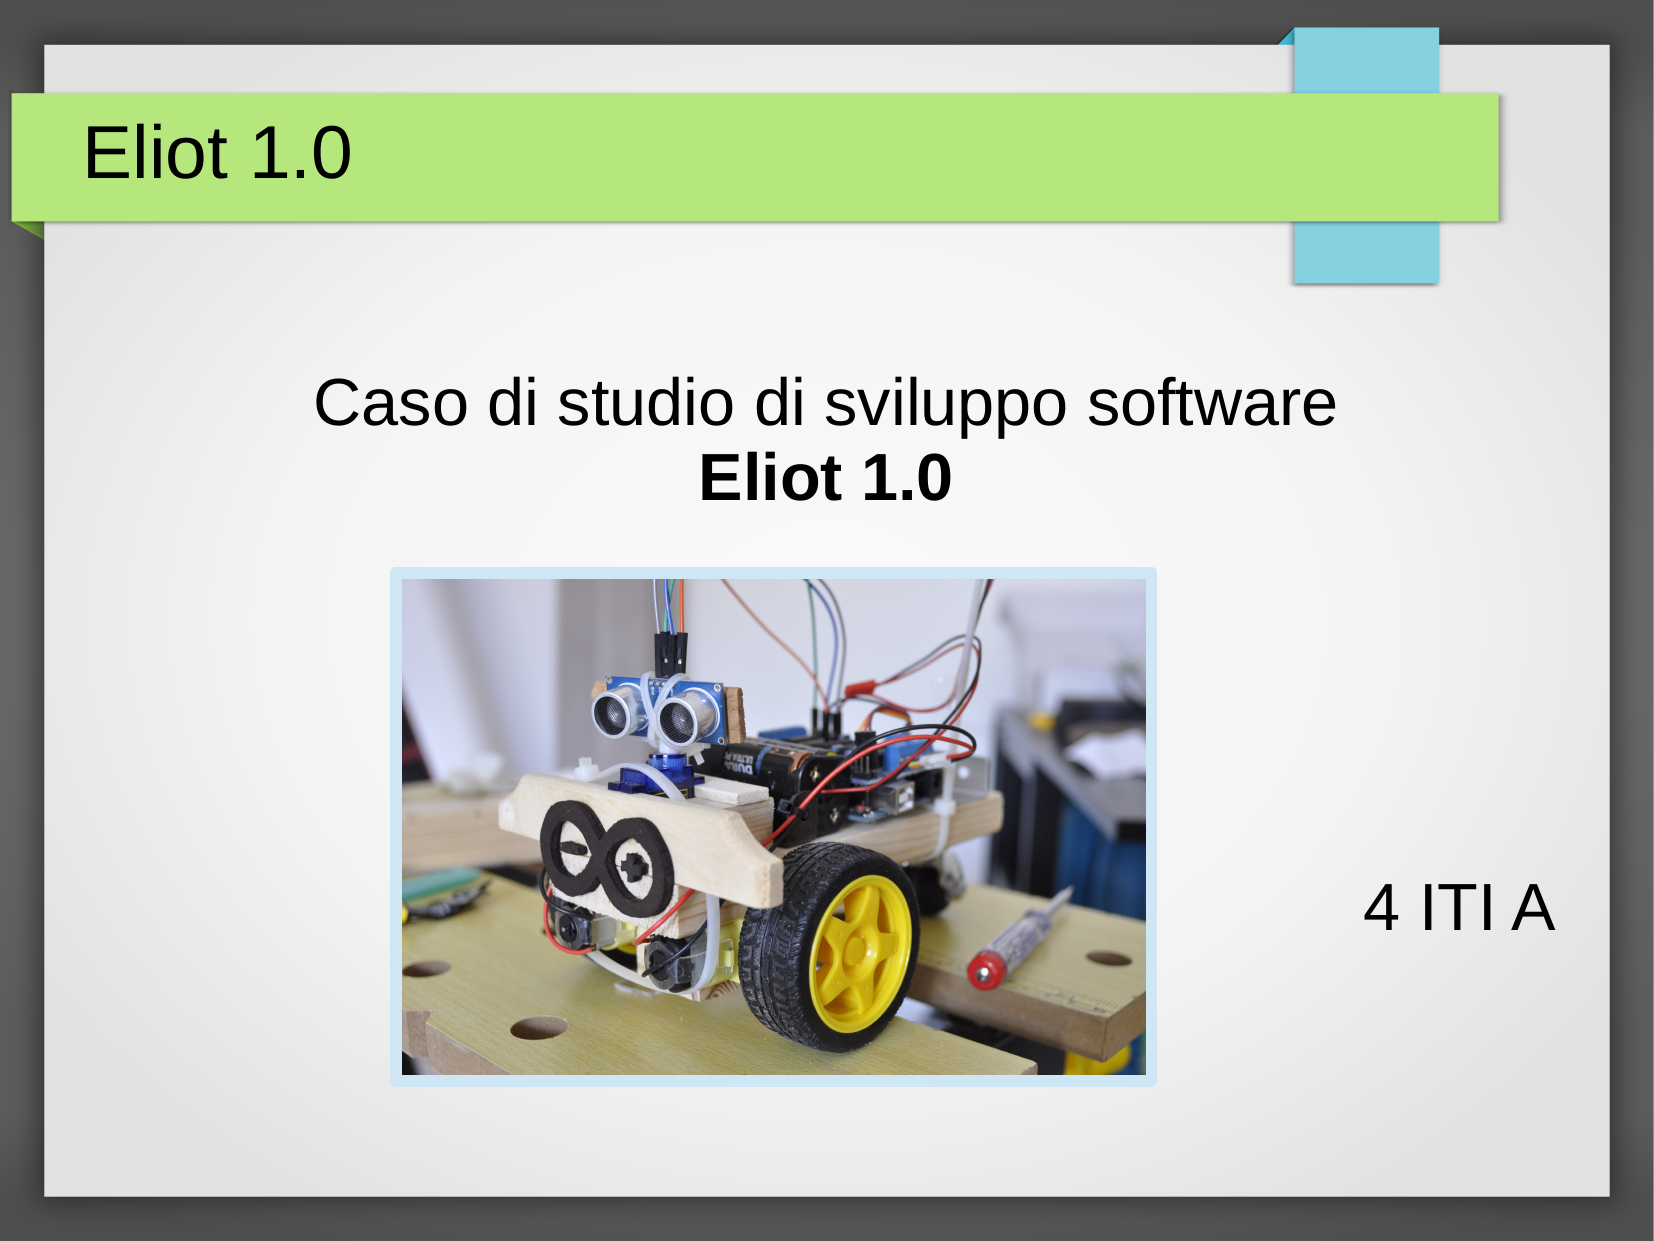

# Eliot 1.0
Caso di studio di sviluppo software
Eliot 1.0
 4 ITI A